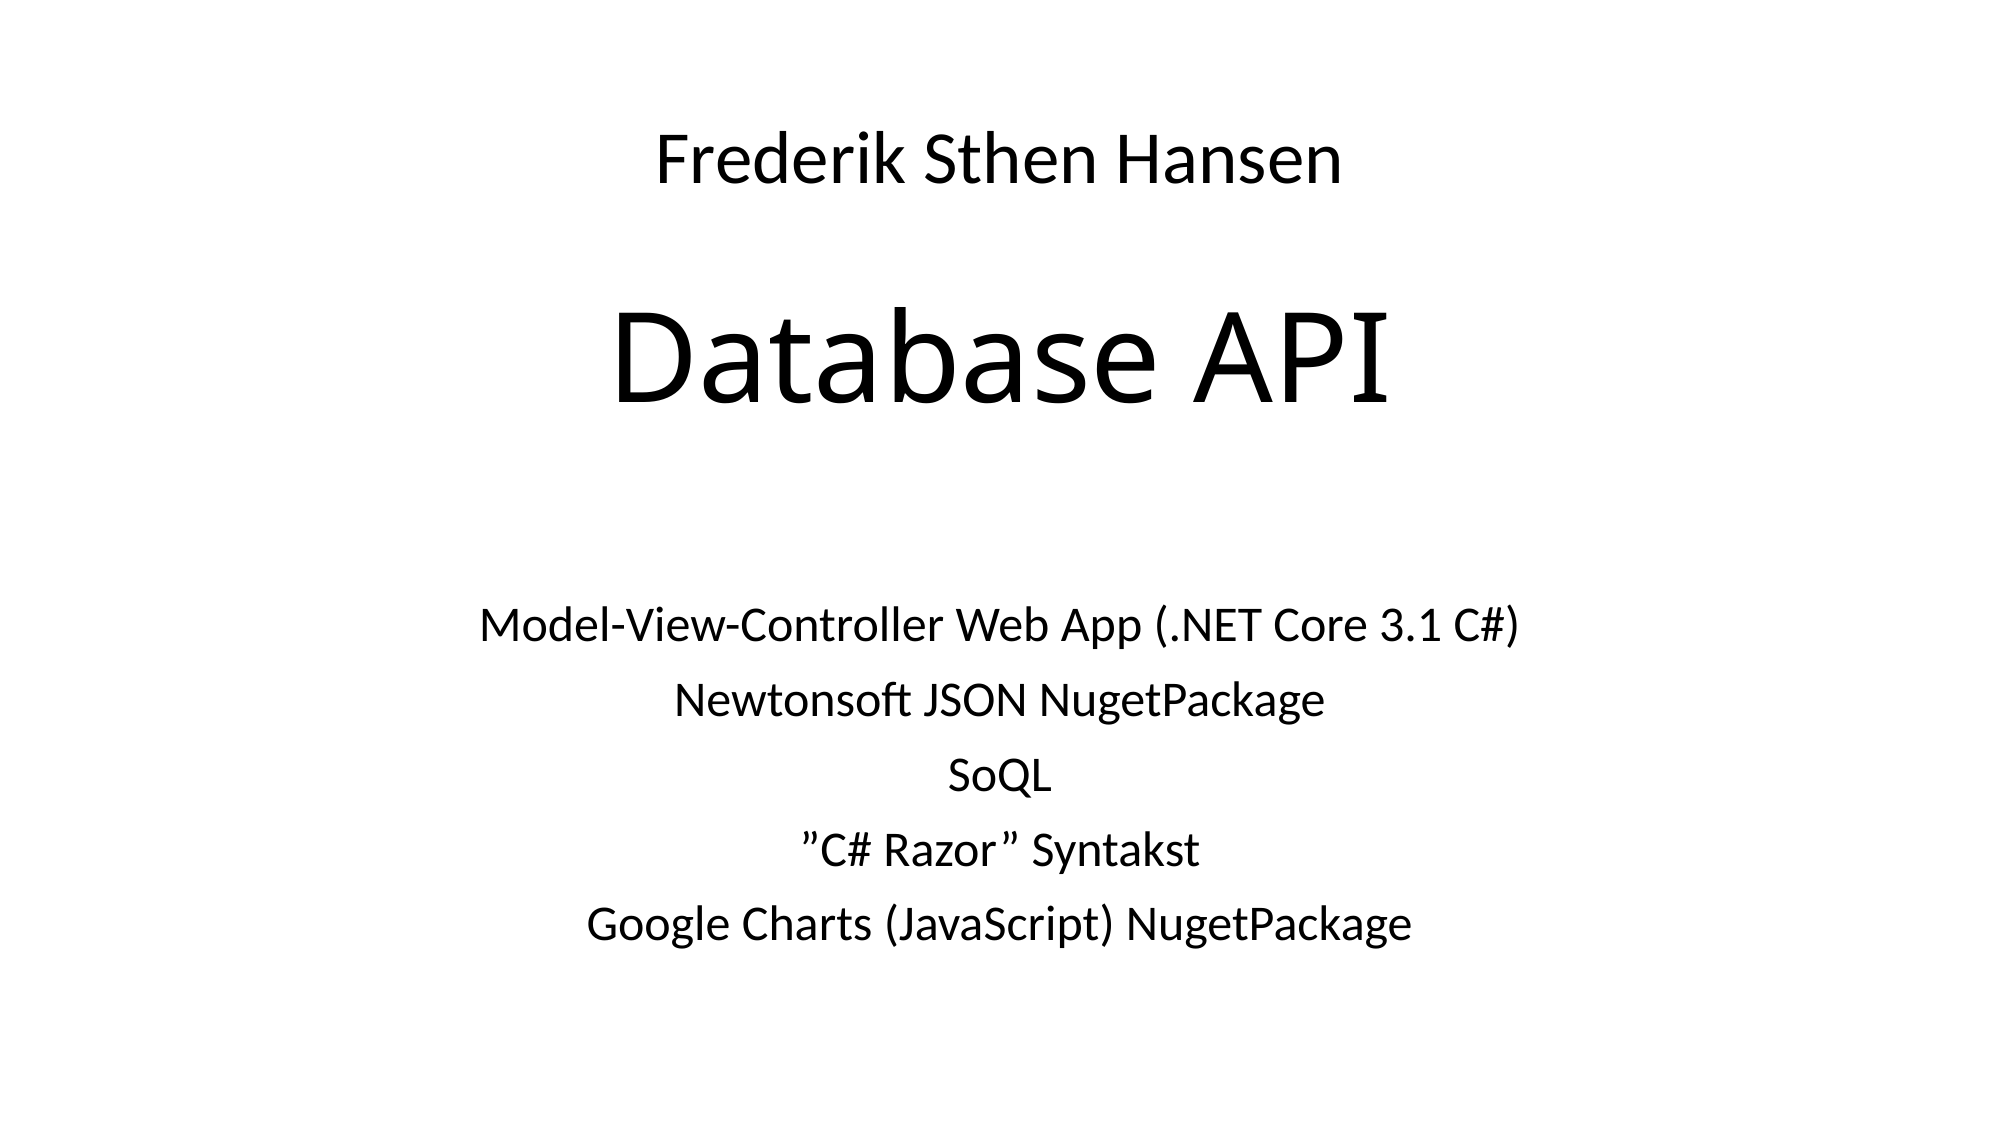

Frederik Sthen Hansen
# Database API
Model-View-Controller Web App (.NET Core 3.1 C#)
Newtonsoft JSON NugetPackage
SoQL
”C# Razor” Syntakst
Google Charts (JavaScript) NugetPackage